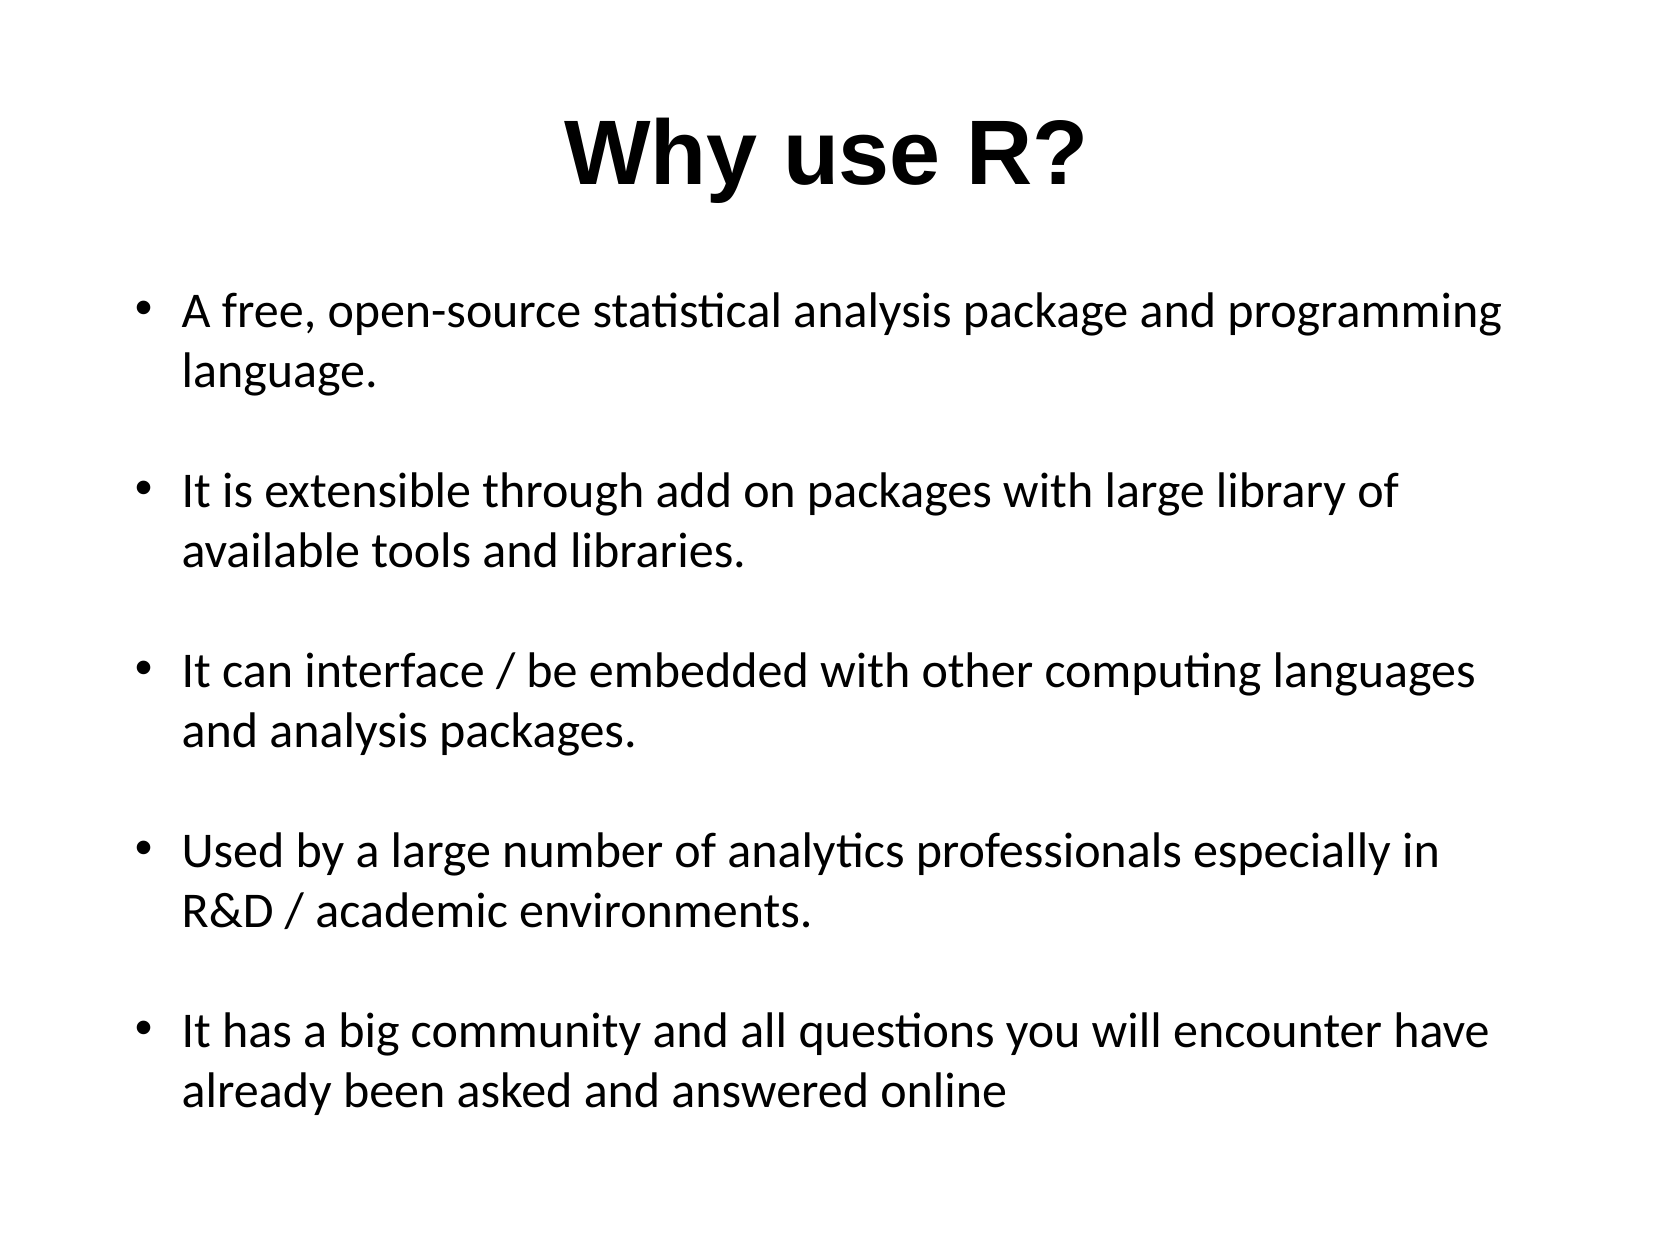

# Why use R?
A free, open-source statistical analysis package and programming language.
It is extensible through add on packages with large library of available tools and libraries.
It can interface / be embedded with other computing languages and analysis packages.
Used by a large number of analytics professionals especially in R&D / academic environments.
It has a big community and all questions you will encounter have already been asked and answered online